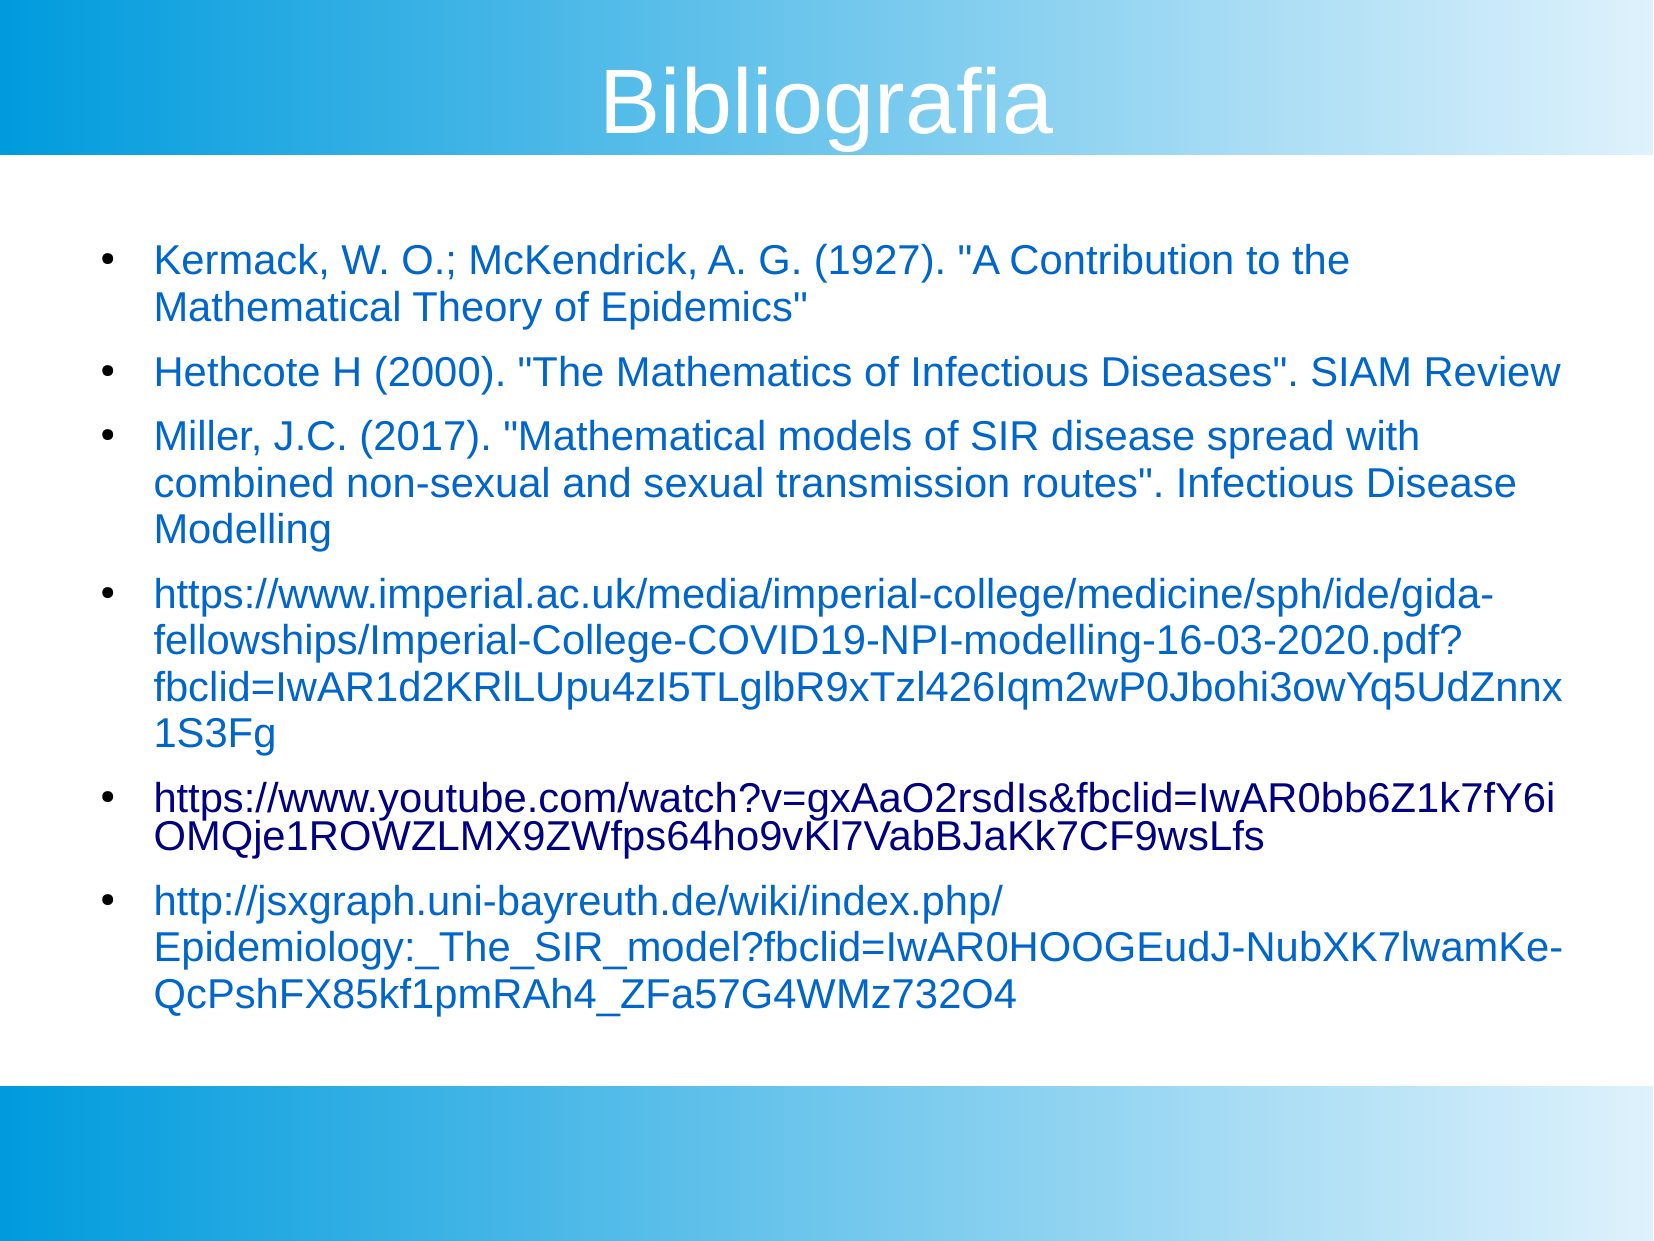

# Bibliografia
Kermack, W. O.; McKendrick, A. G. (1927). "A Contribution to the Mathematical Theory of Epidemics"
Hethcote H (2000). "The Mathematics of Infectious Diseases". SIAM Review
Miller, J.C. (2017). "Mathematical models of SIR disease spread with combined non-sexual and sexual transmission routes". Infectious Disease Modelling
https://www.imperial.ac.uk/media/imperial-college/medicine/sph/ide/gida-fellowships/Imperial-College-COVID19-NPI-modelling-16-03-2020.pdf?fbclid=IwAR1d2KRlLUpu4zI5TLglbR9xTzl426Iqm2wP0Jbohi3owYq5UdZnnx1S3Fg
https://www.youtube.com/watch?v=gxAaO2rsdIs&fbclid=IwAR0bb6Z1k7fY6iOMQje1ROWZLMX9ZWfps64ho9vKl7VabBJaKk7CF9wsLfs
http://jsxgraph.uni-bayreuth.de/wiki/index.php/Epidemiology:_The_SIR_model?fbclid=IwAR0HOOGEudJ-NubXK7lwamKe-QcPshFX85kf1pmRAh4_ZFa57G4WMz732O4